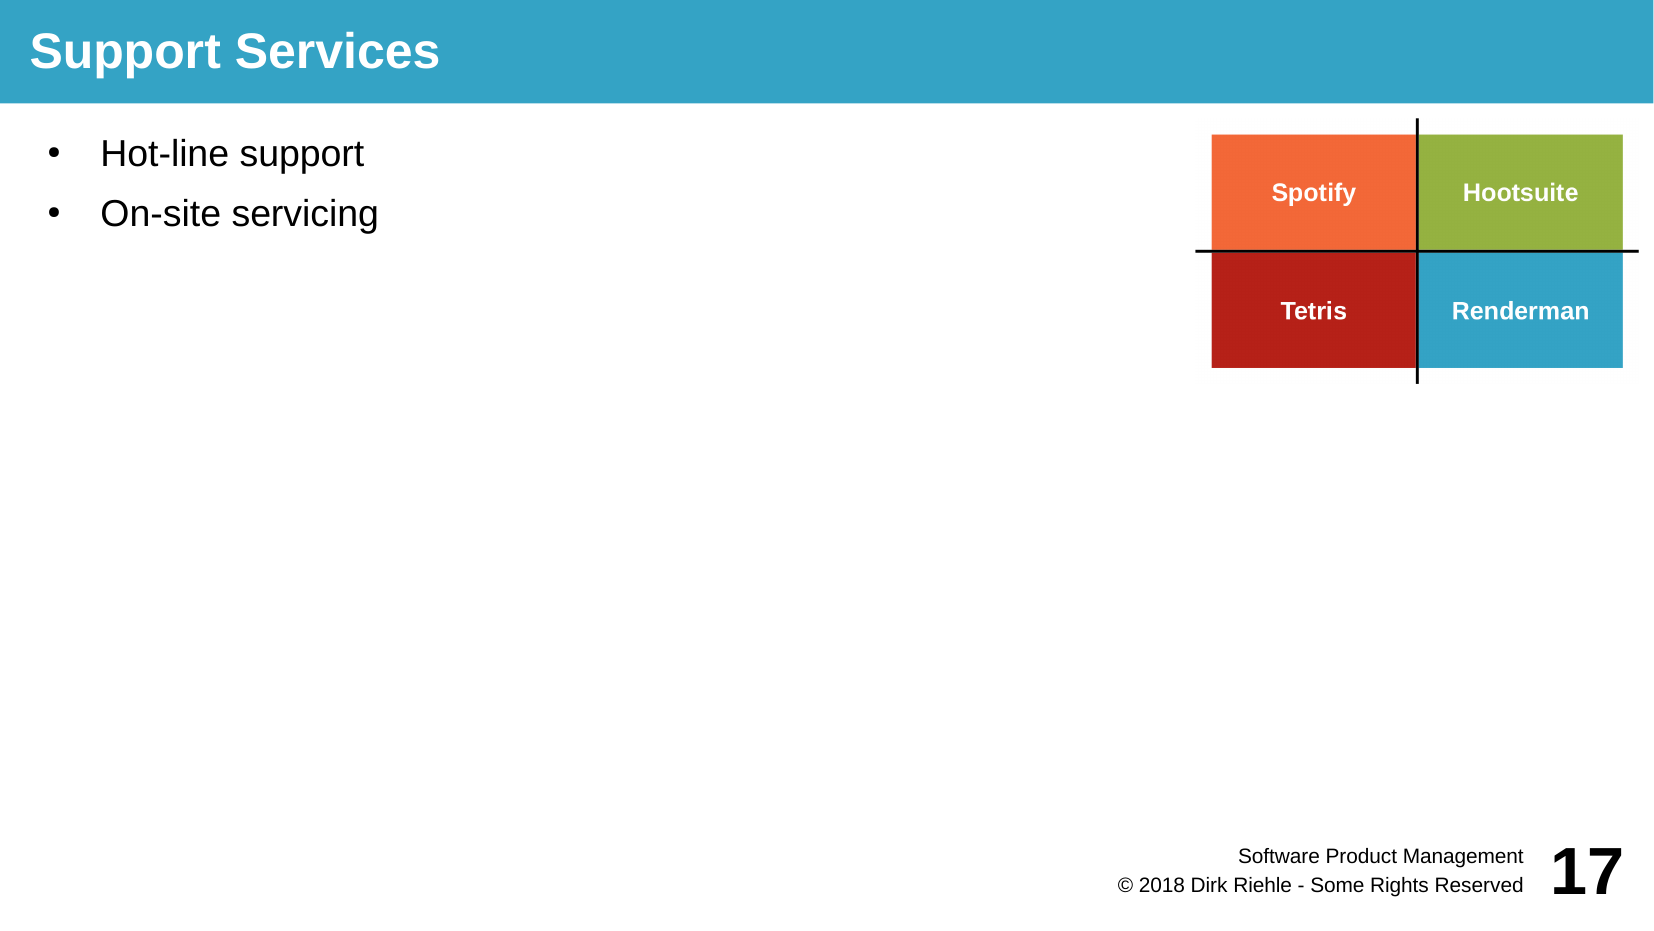

# Support Services
Hot-line support
On-site servicing
Software Product Management
17
© 2018 Dirk Riehle - Some Rights Reserved